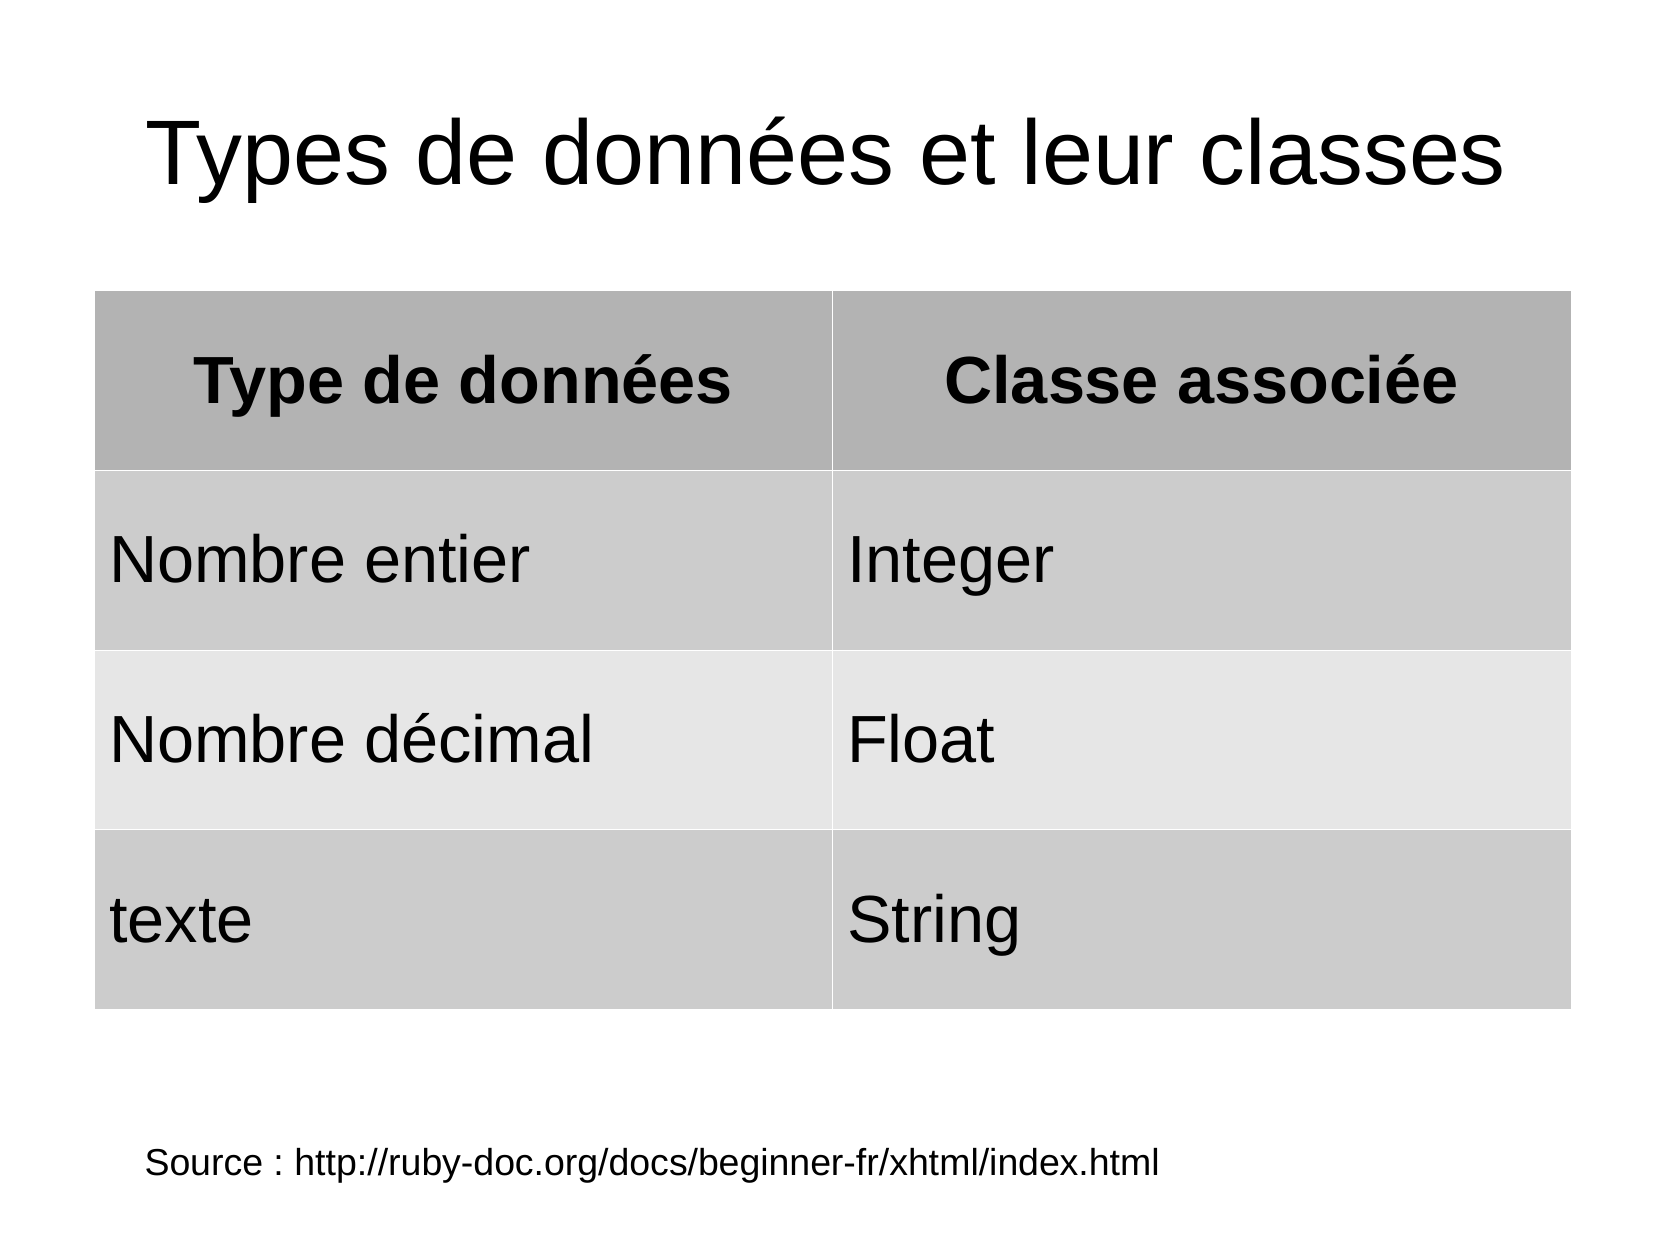

# Types de données et leur classes
| Type de données | Classe associée |
| --- | --- |
| Nombre entier | Integer |
| Nombre décimal | Float |
| texte | String |
Source : http://ruby-doc.org/docs/beginner-fr/xhtml/index.html